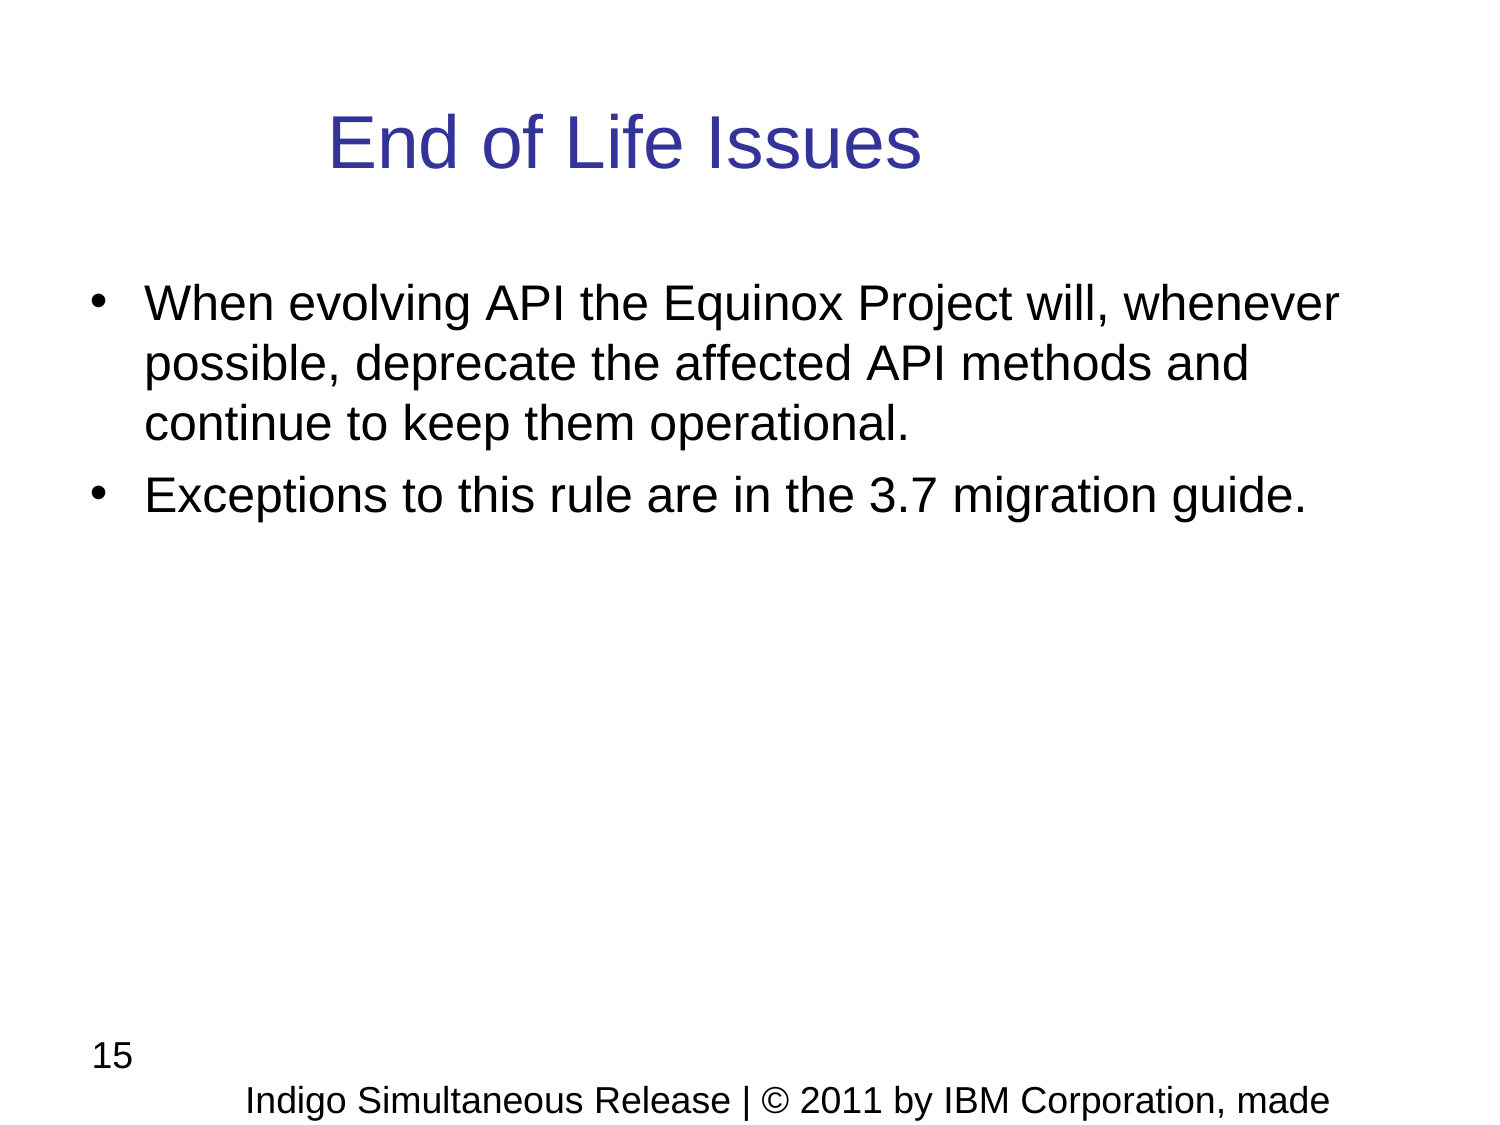

# End of Life Issues
When evolving API the Equinox Project will, whenever possible, deprecate the affected API methods and continue to keep them operational.
Exceptions to this rule are in the 3.7 migration guide.
15